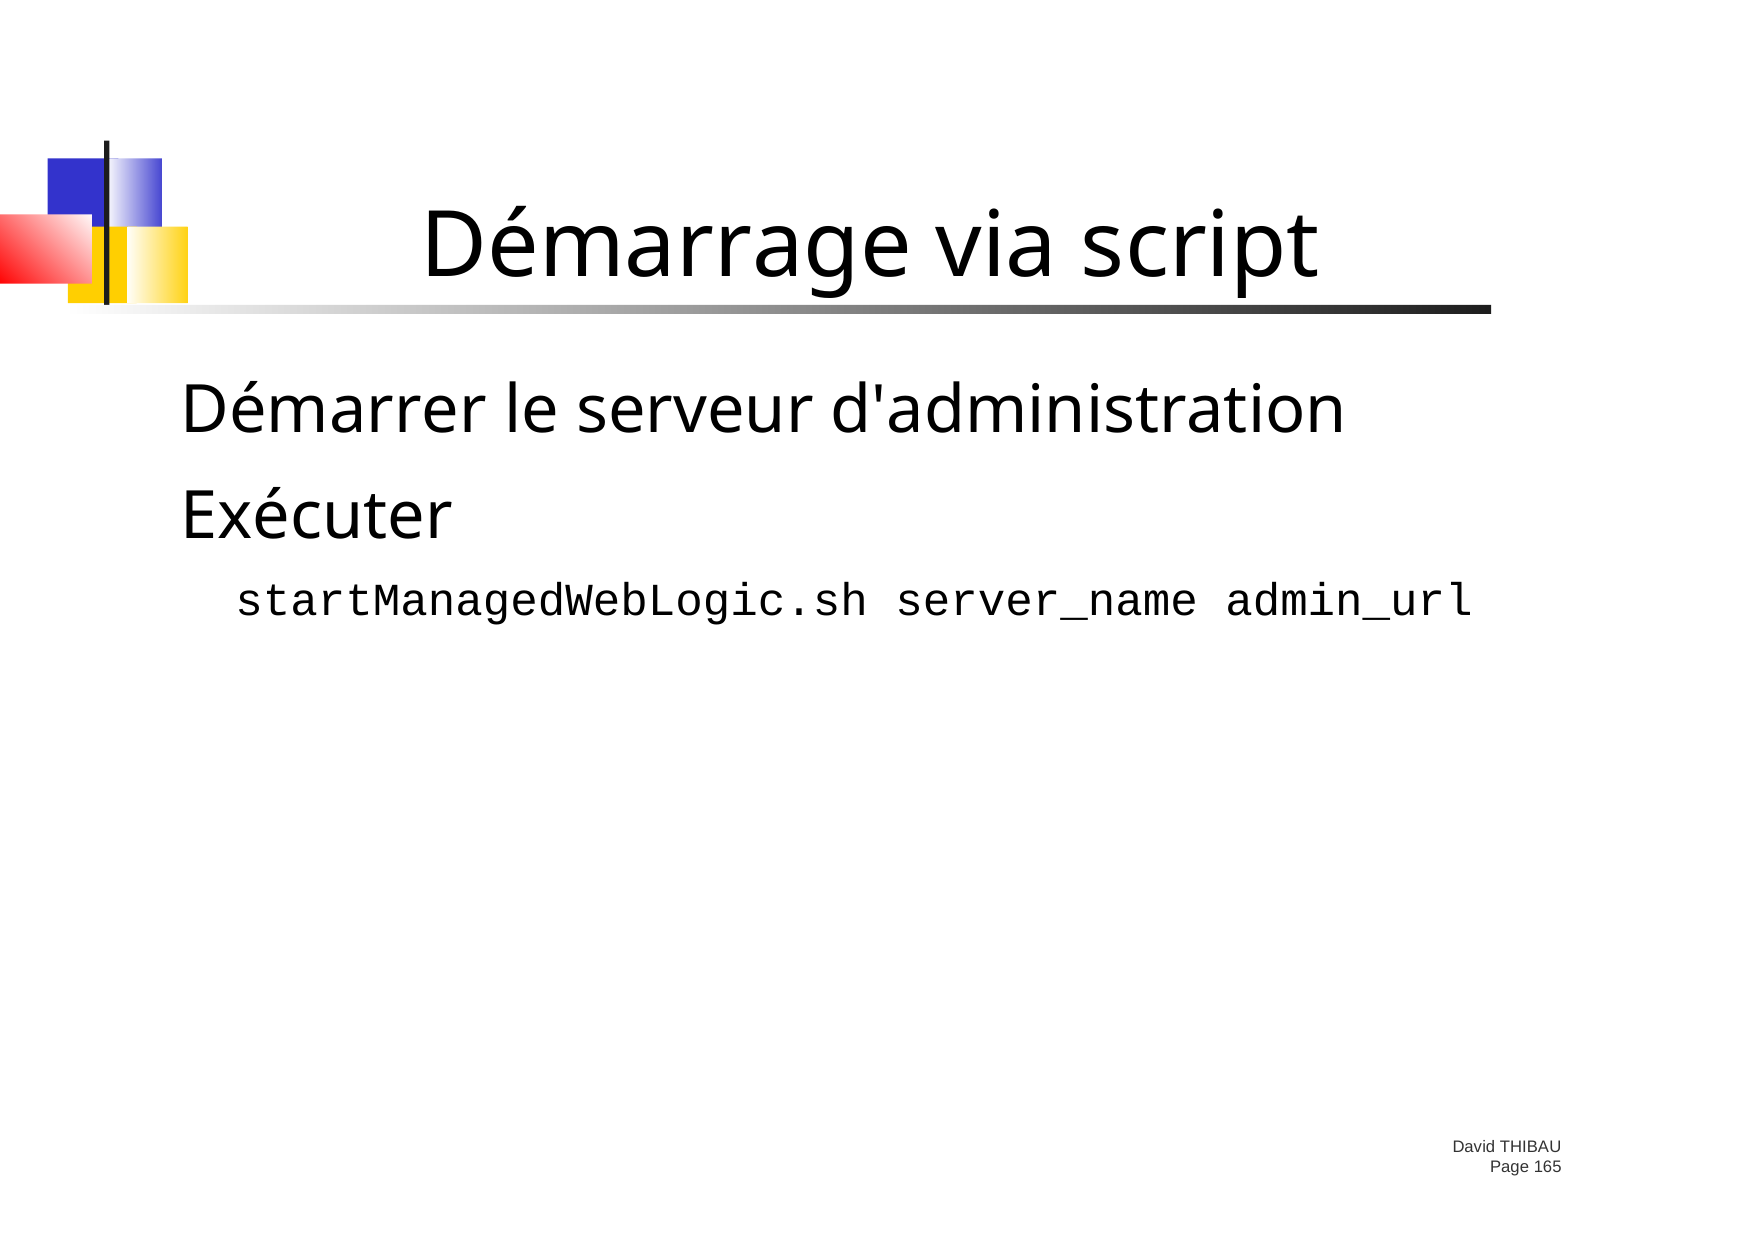

# Démarrage via script
Démarrer le serveur d'administration
Exécuter
startManagedWebLogic.sh server_name admin_url